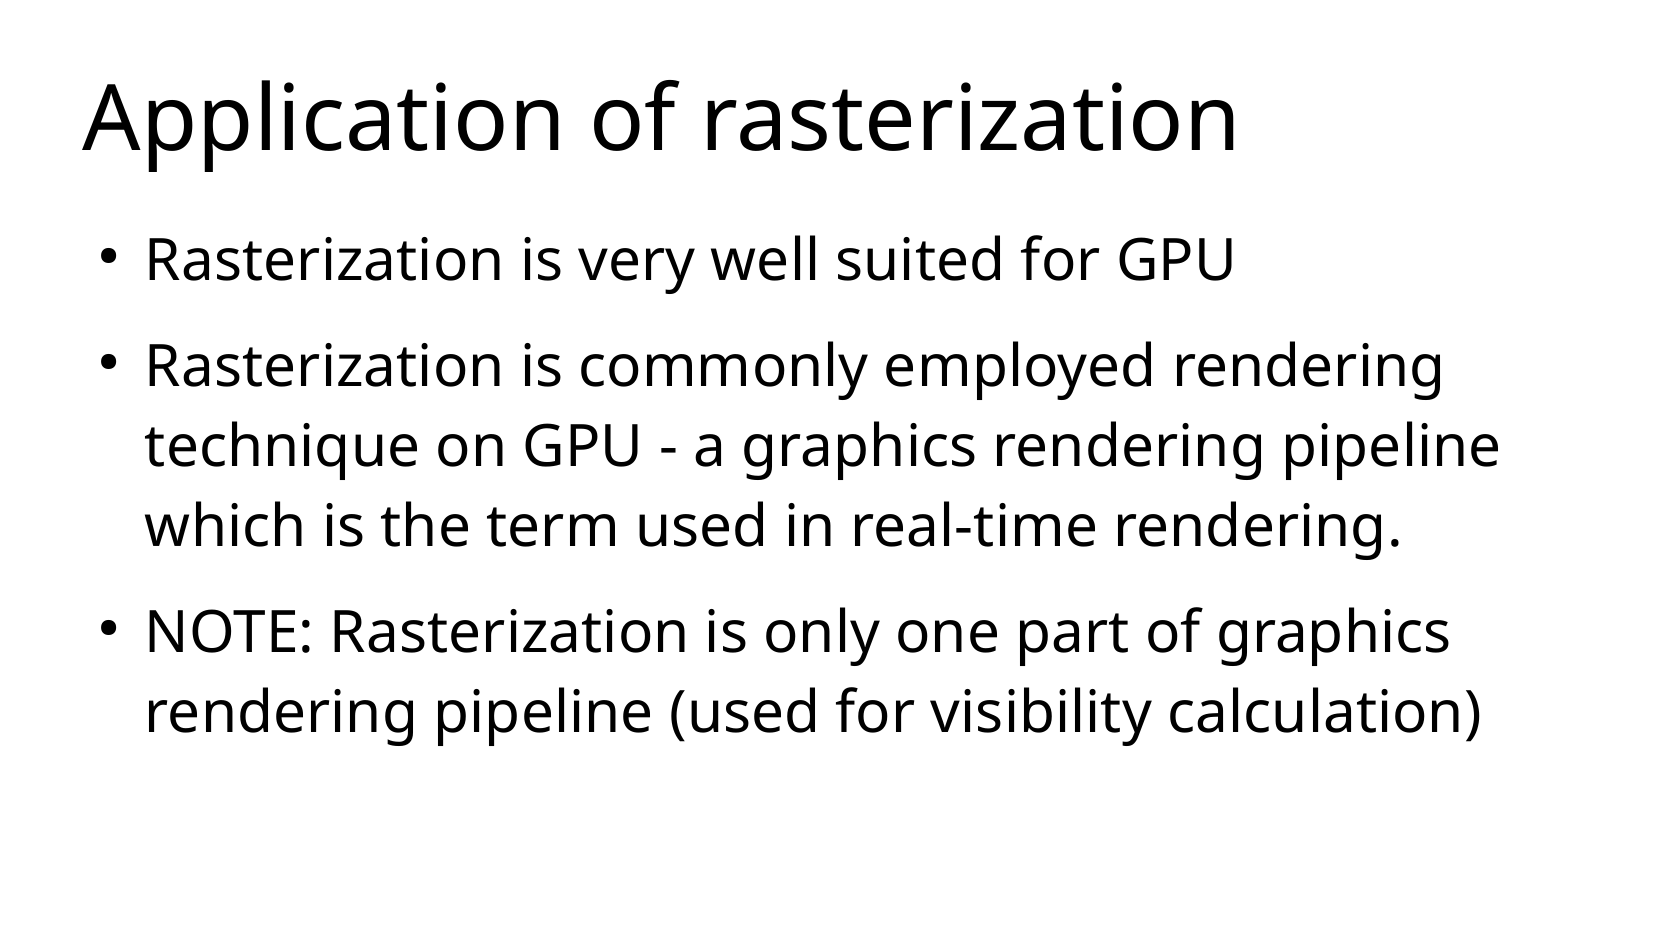

# Application of rasterization
Rasterization is very well suited for GPU
Rasterization is commonly employed rendering technique on GPU - a graphics rendering pipeline which is the term used in real-time rendering.
NOTE: Rasterization is only one part of graphics rendering pipeline (used for visibility calculation)